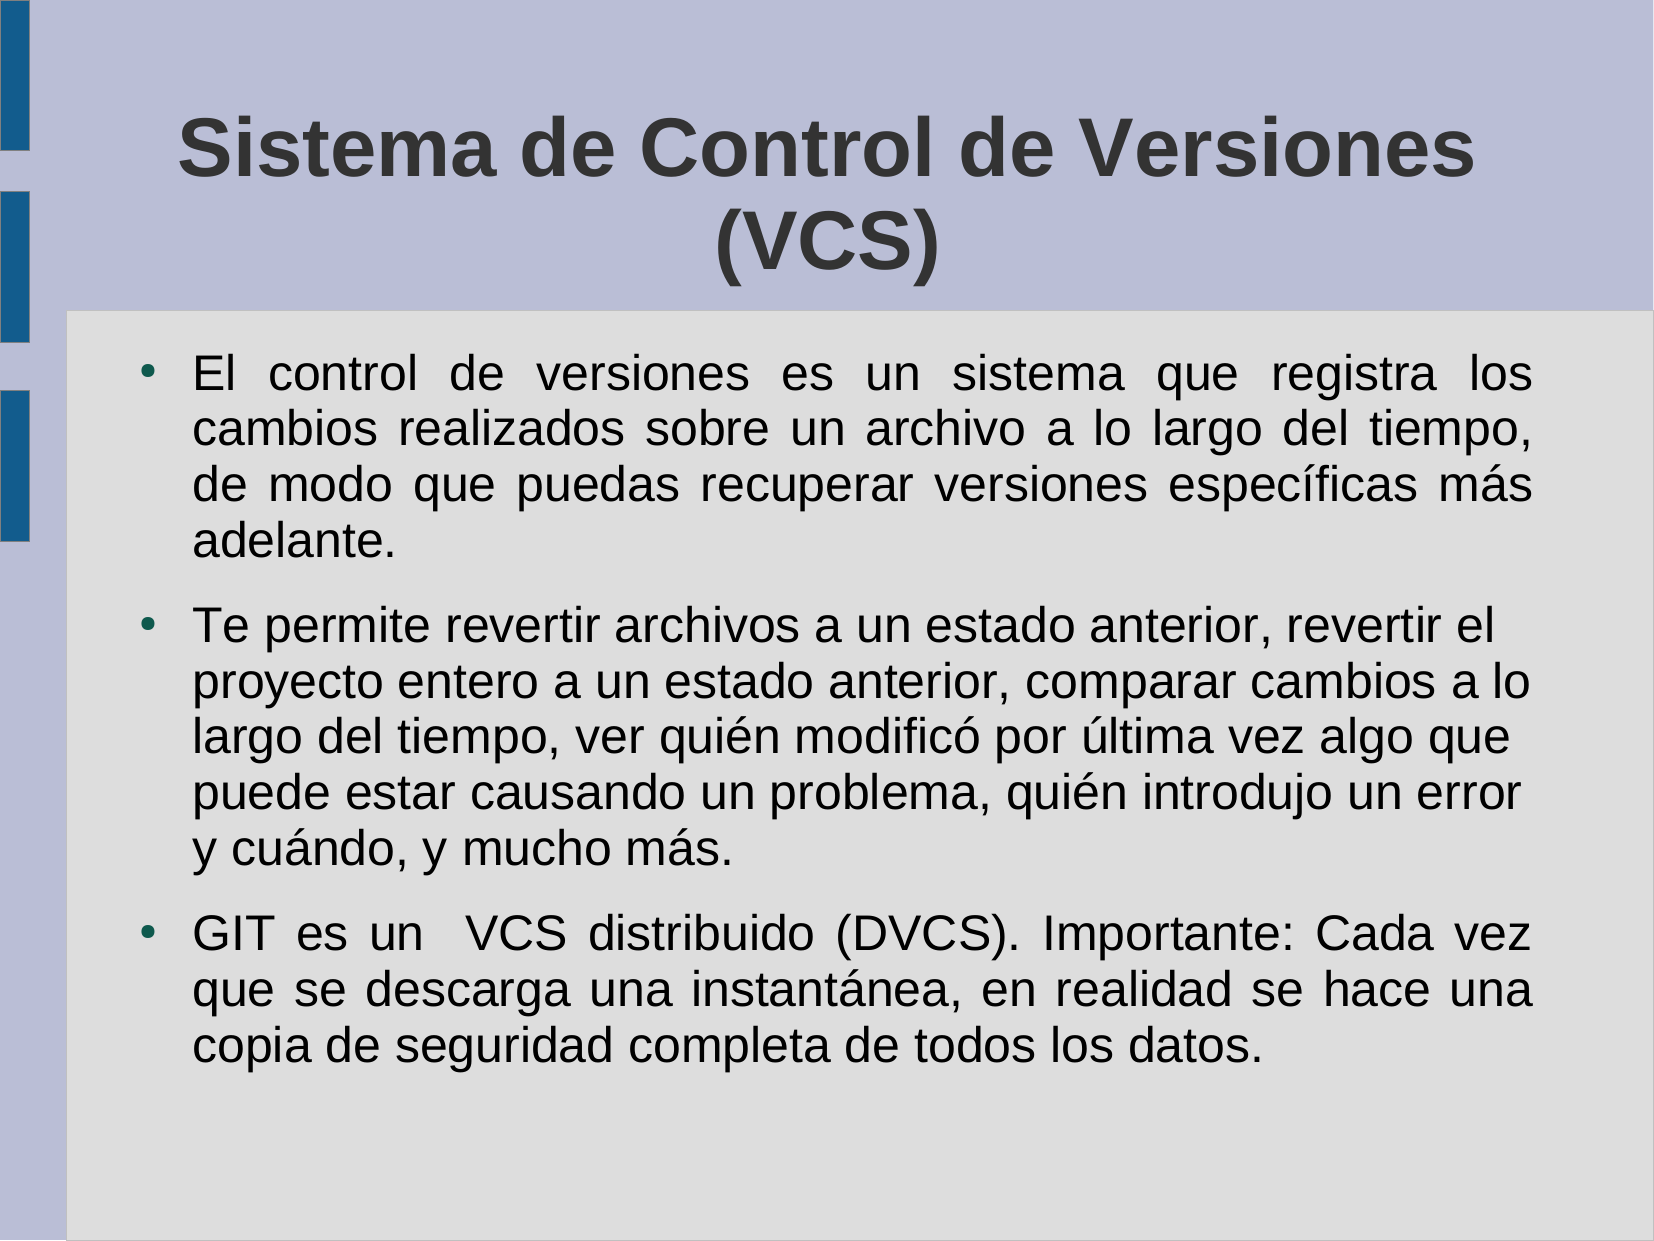

# Sistema de Control de Versiones (VCS)
El control de versiones es un sistema que registra los cambios realizados sobre un archivo a lo largo del tiempo, de modo que puedas recuperar versiones específicas más adelante.
Te permite revertir archivos a un estado anterior, revertir el proyecto entero a un estado anterior, comparar cambios a lo largo del tiempo, ver quién modificó por última vez algo que puede estar causando un problema, quién introdujo un error y cuándo, y mucho más.
GIT es un VCS distribuido (DVCS). Importante: Cada vez que se descarga una instantánea, en realidad se hace una copia de seguridad completa de todos los datos.